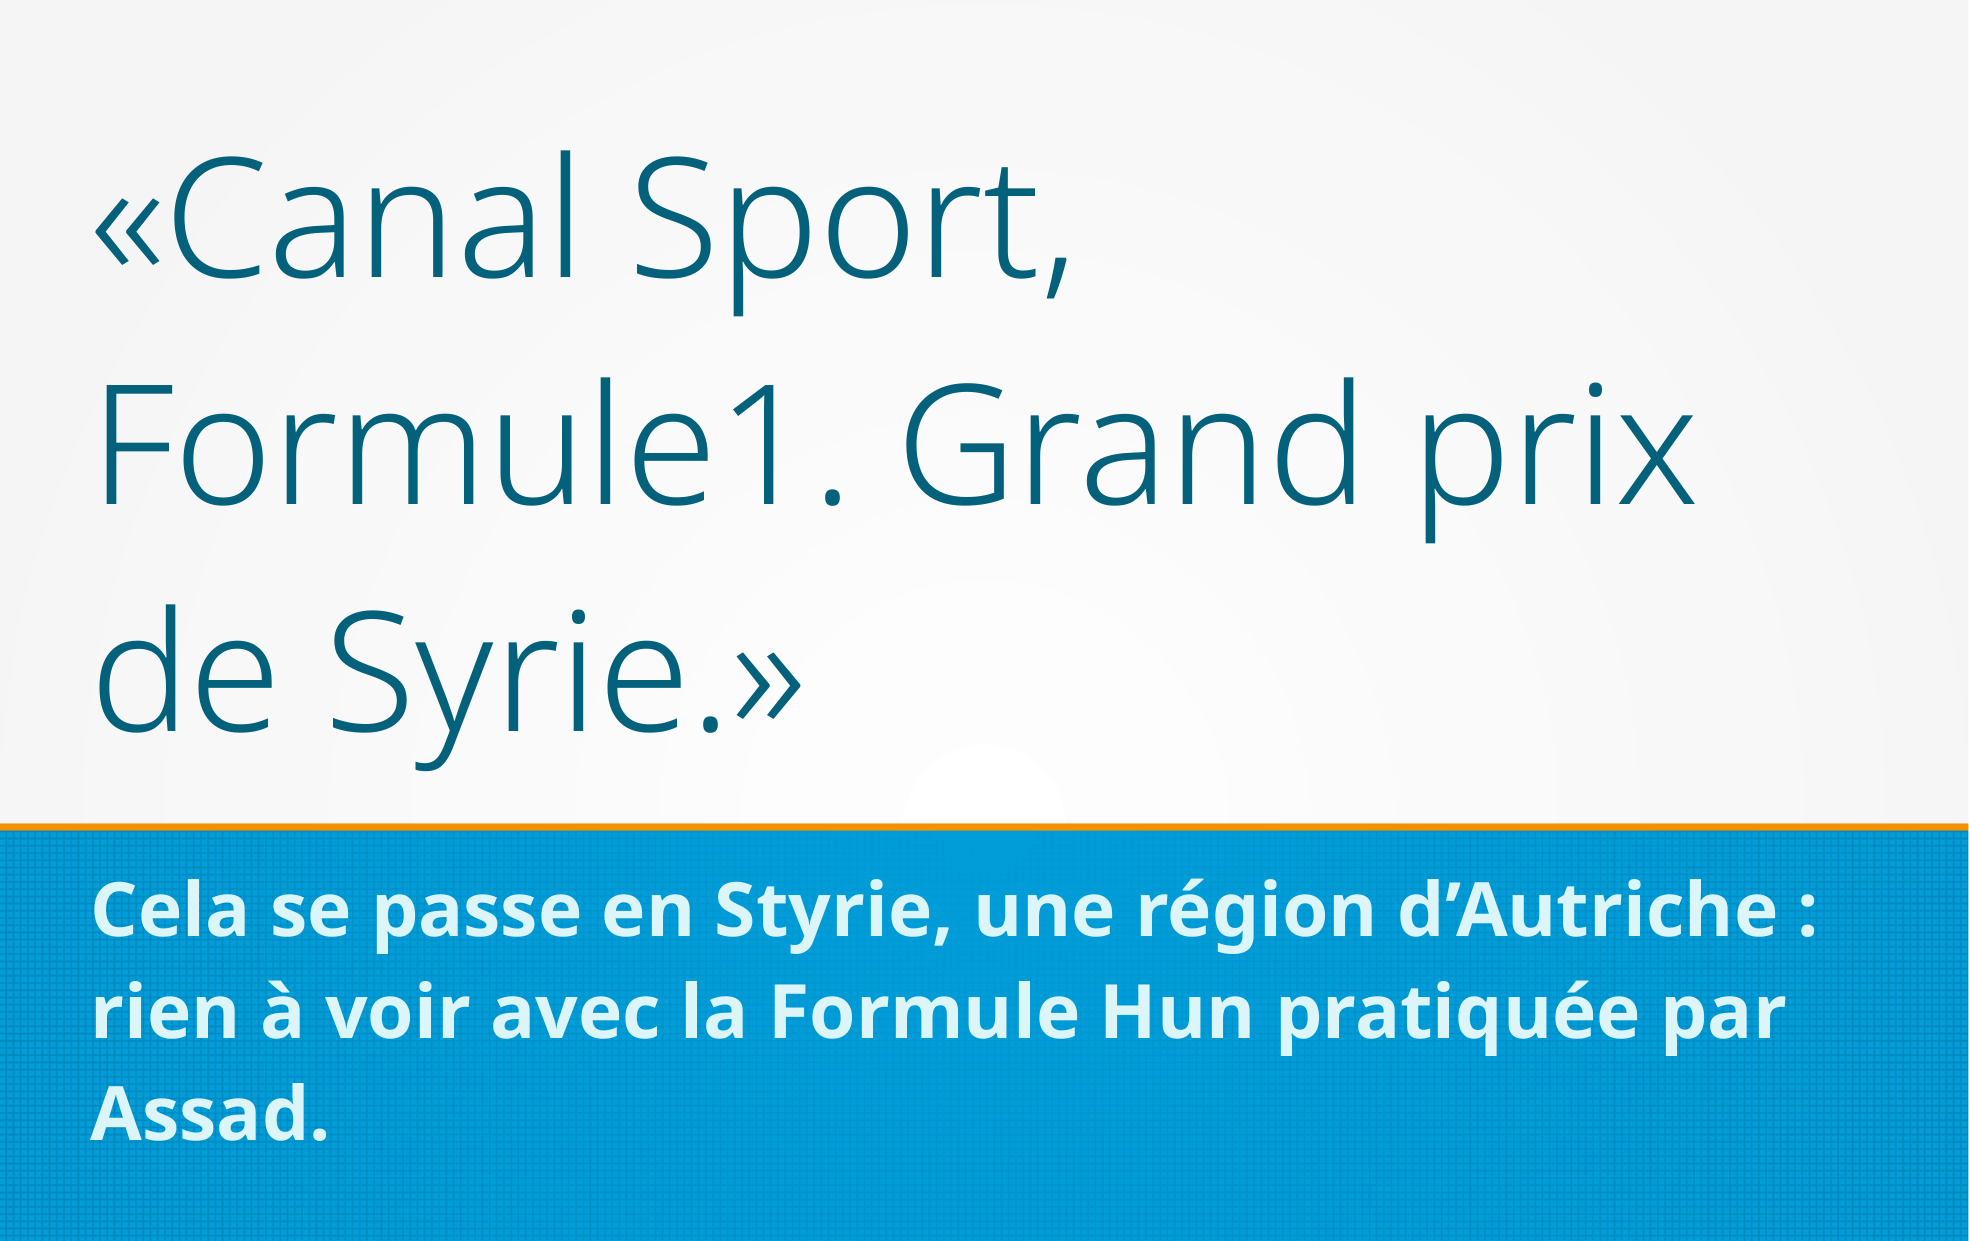

# «Canal Sport, Formule1. Grand prix de Syrie.»
Cela se passe en Styrie, une région d’Autriche : rien à voir avec la Formule Hun pratiquée par Assad.